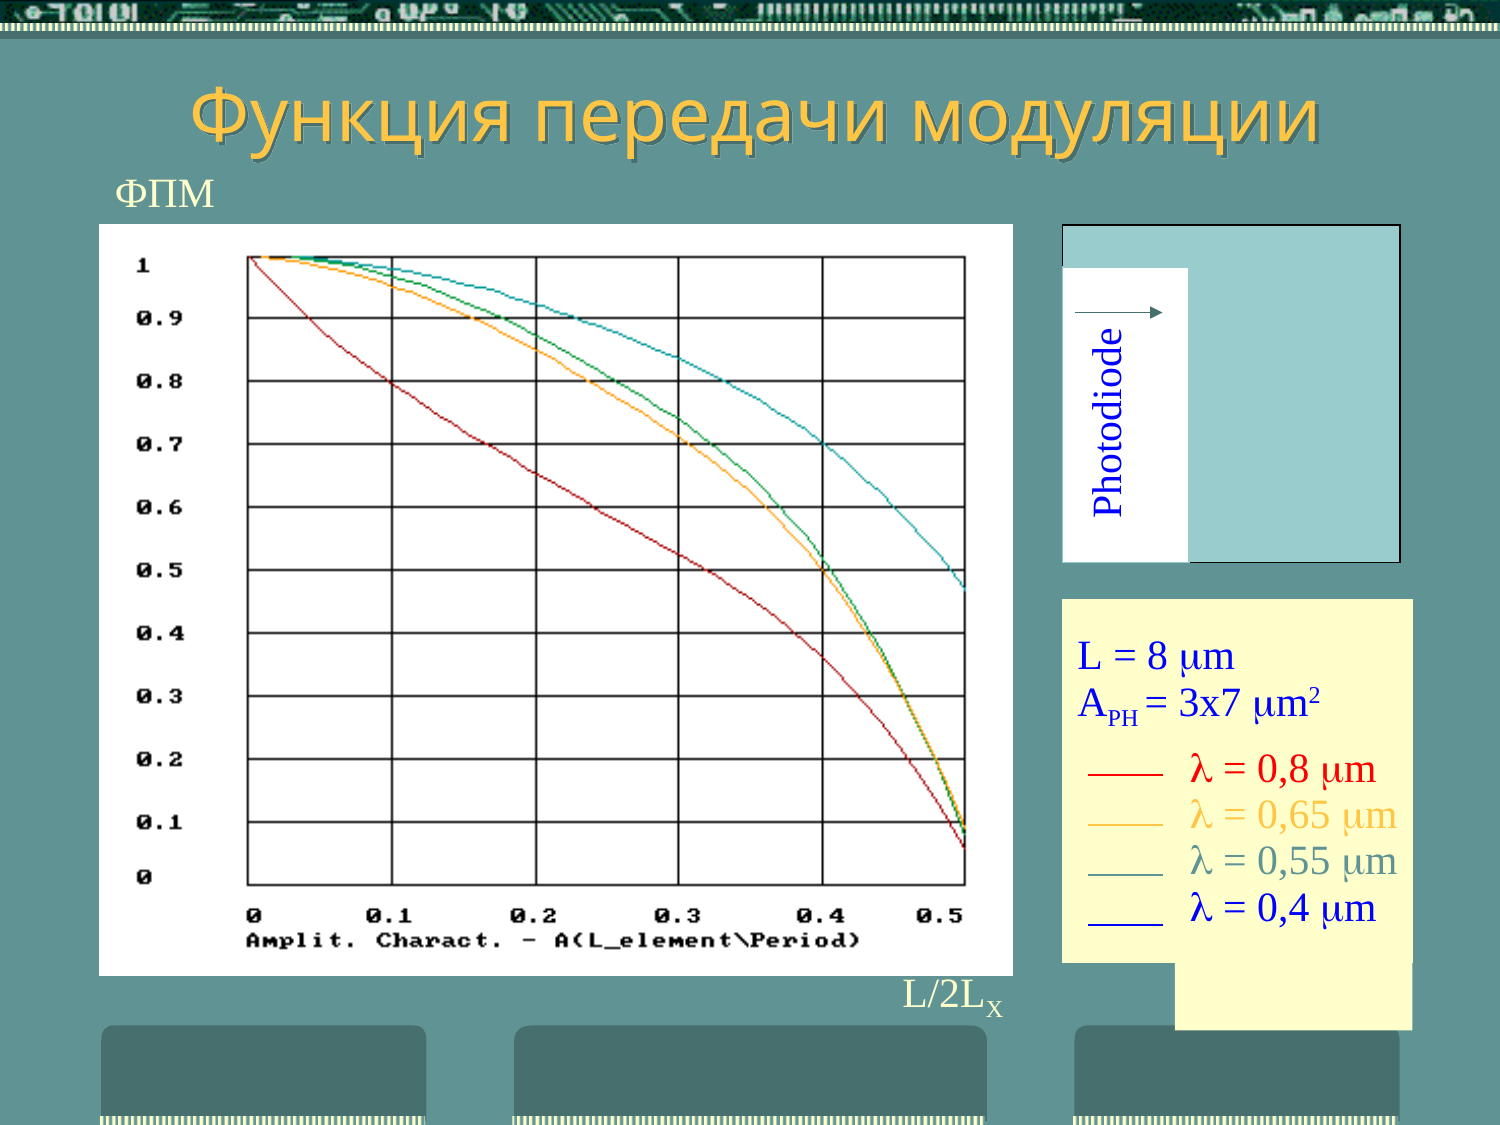

# Функция передачи модуляции
ФПМ
Photodiode
L = 8 m
APH = 3x7 m2
 = 0,8 m
 = 0,65 m
 = 0,55 m
 = 0,4 m
L/2LX